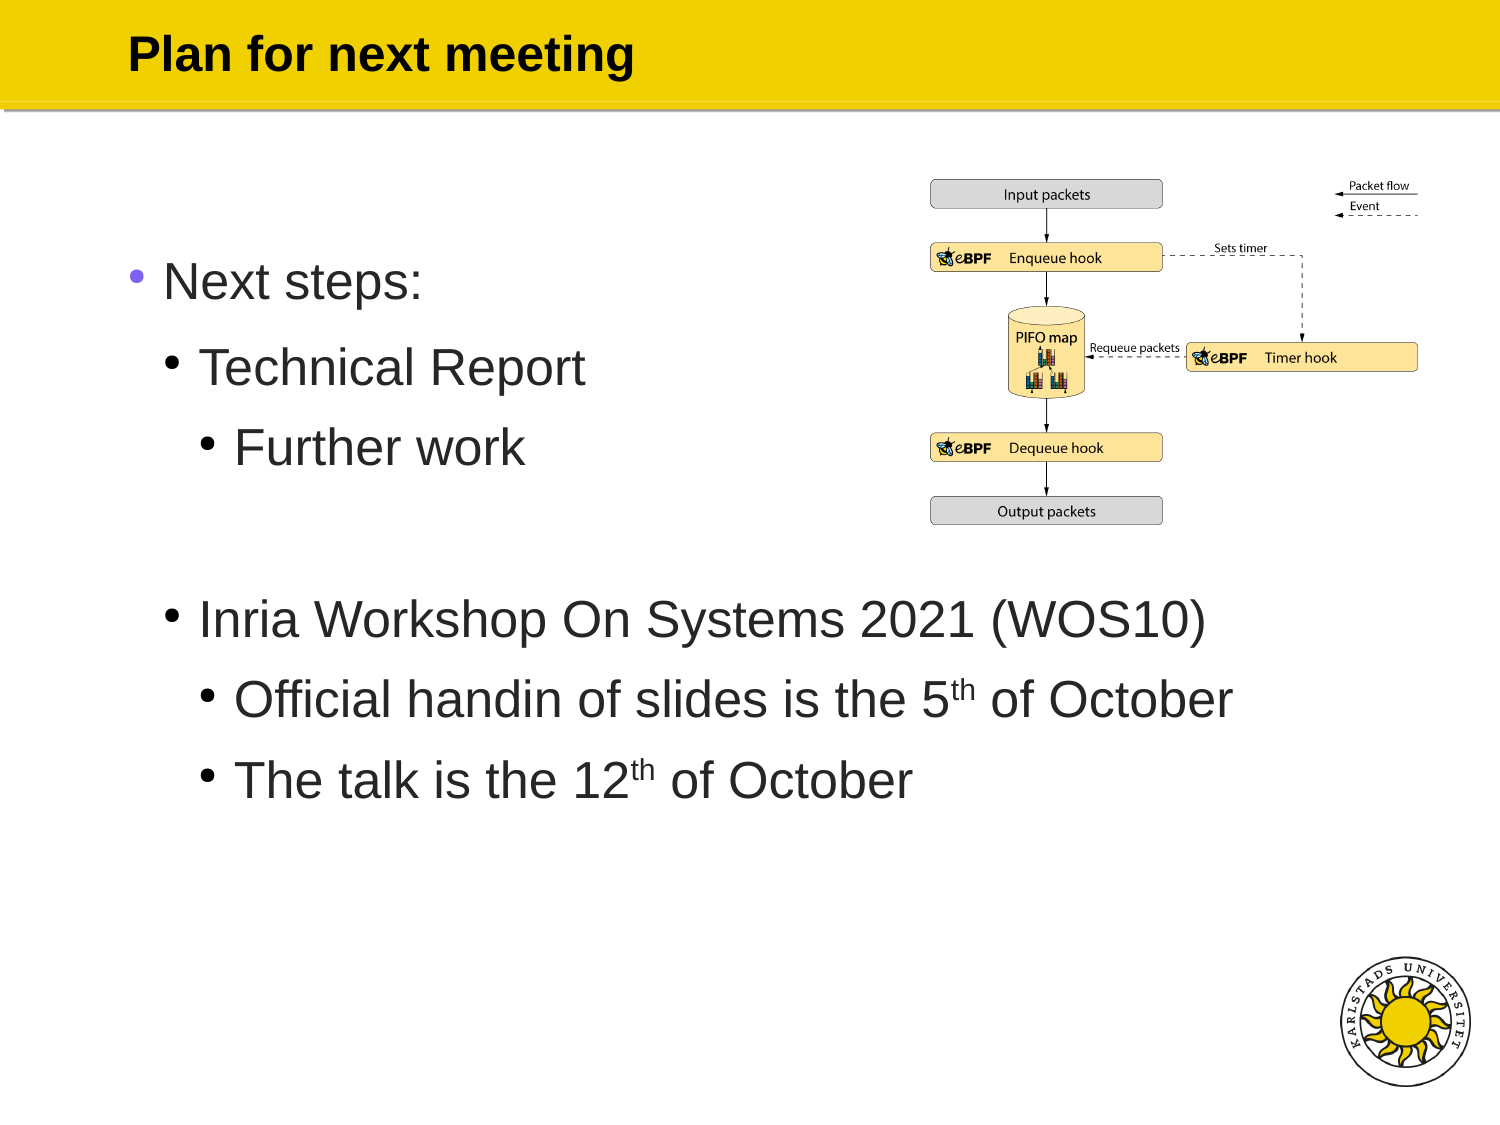

# Plan for next meeting
Next steps:
Technical Report
Further work
Inria Workshop On Systems 2021 (WOS10)
Official handin of slides is the 5th of October
The talk is the 12th of October